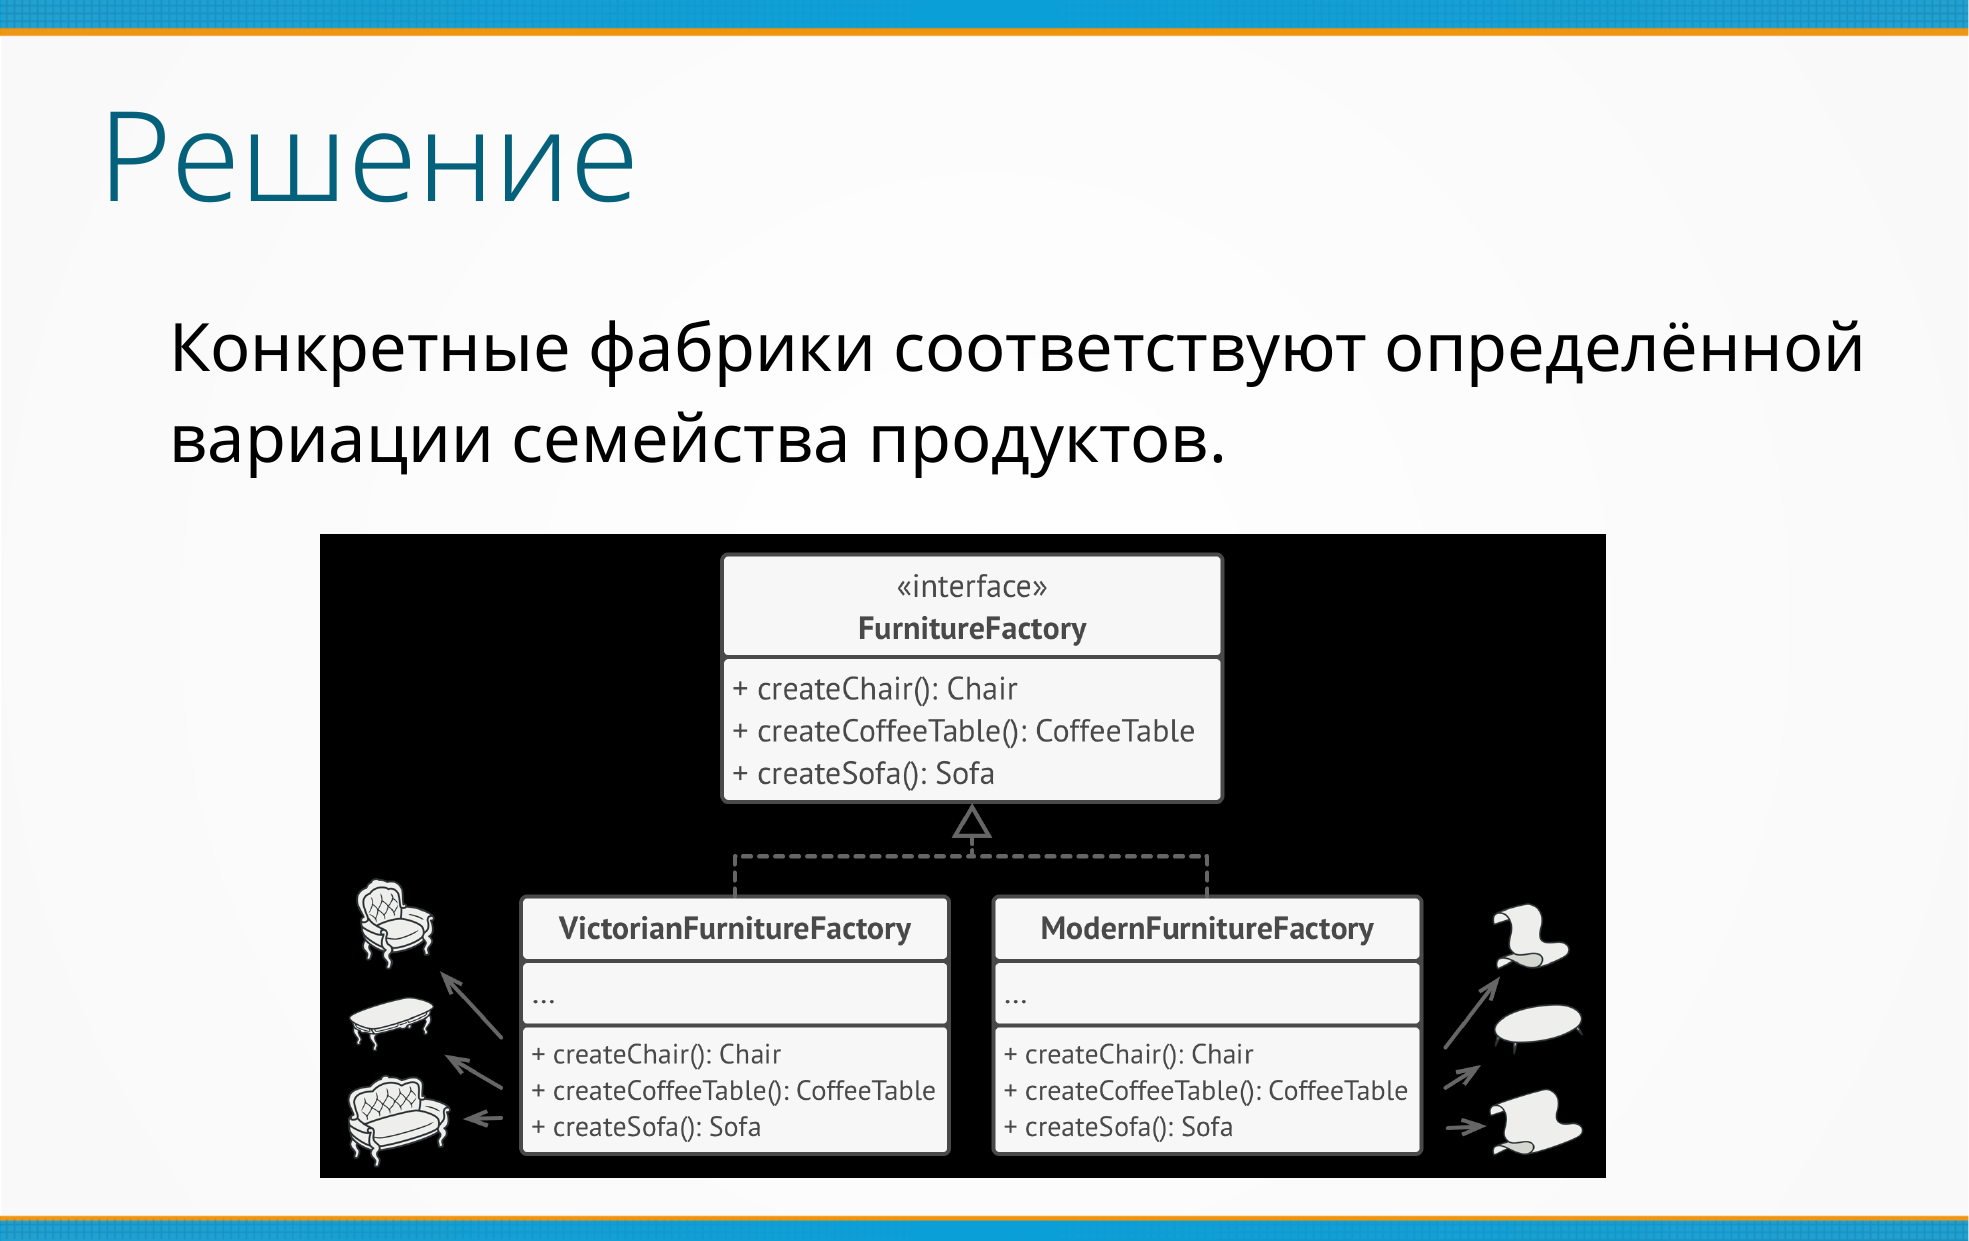

# Решение
Конкретные фабрики соответствуют определённой вариации семейства продуктов.